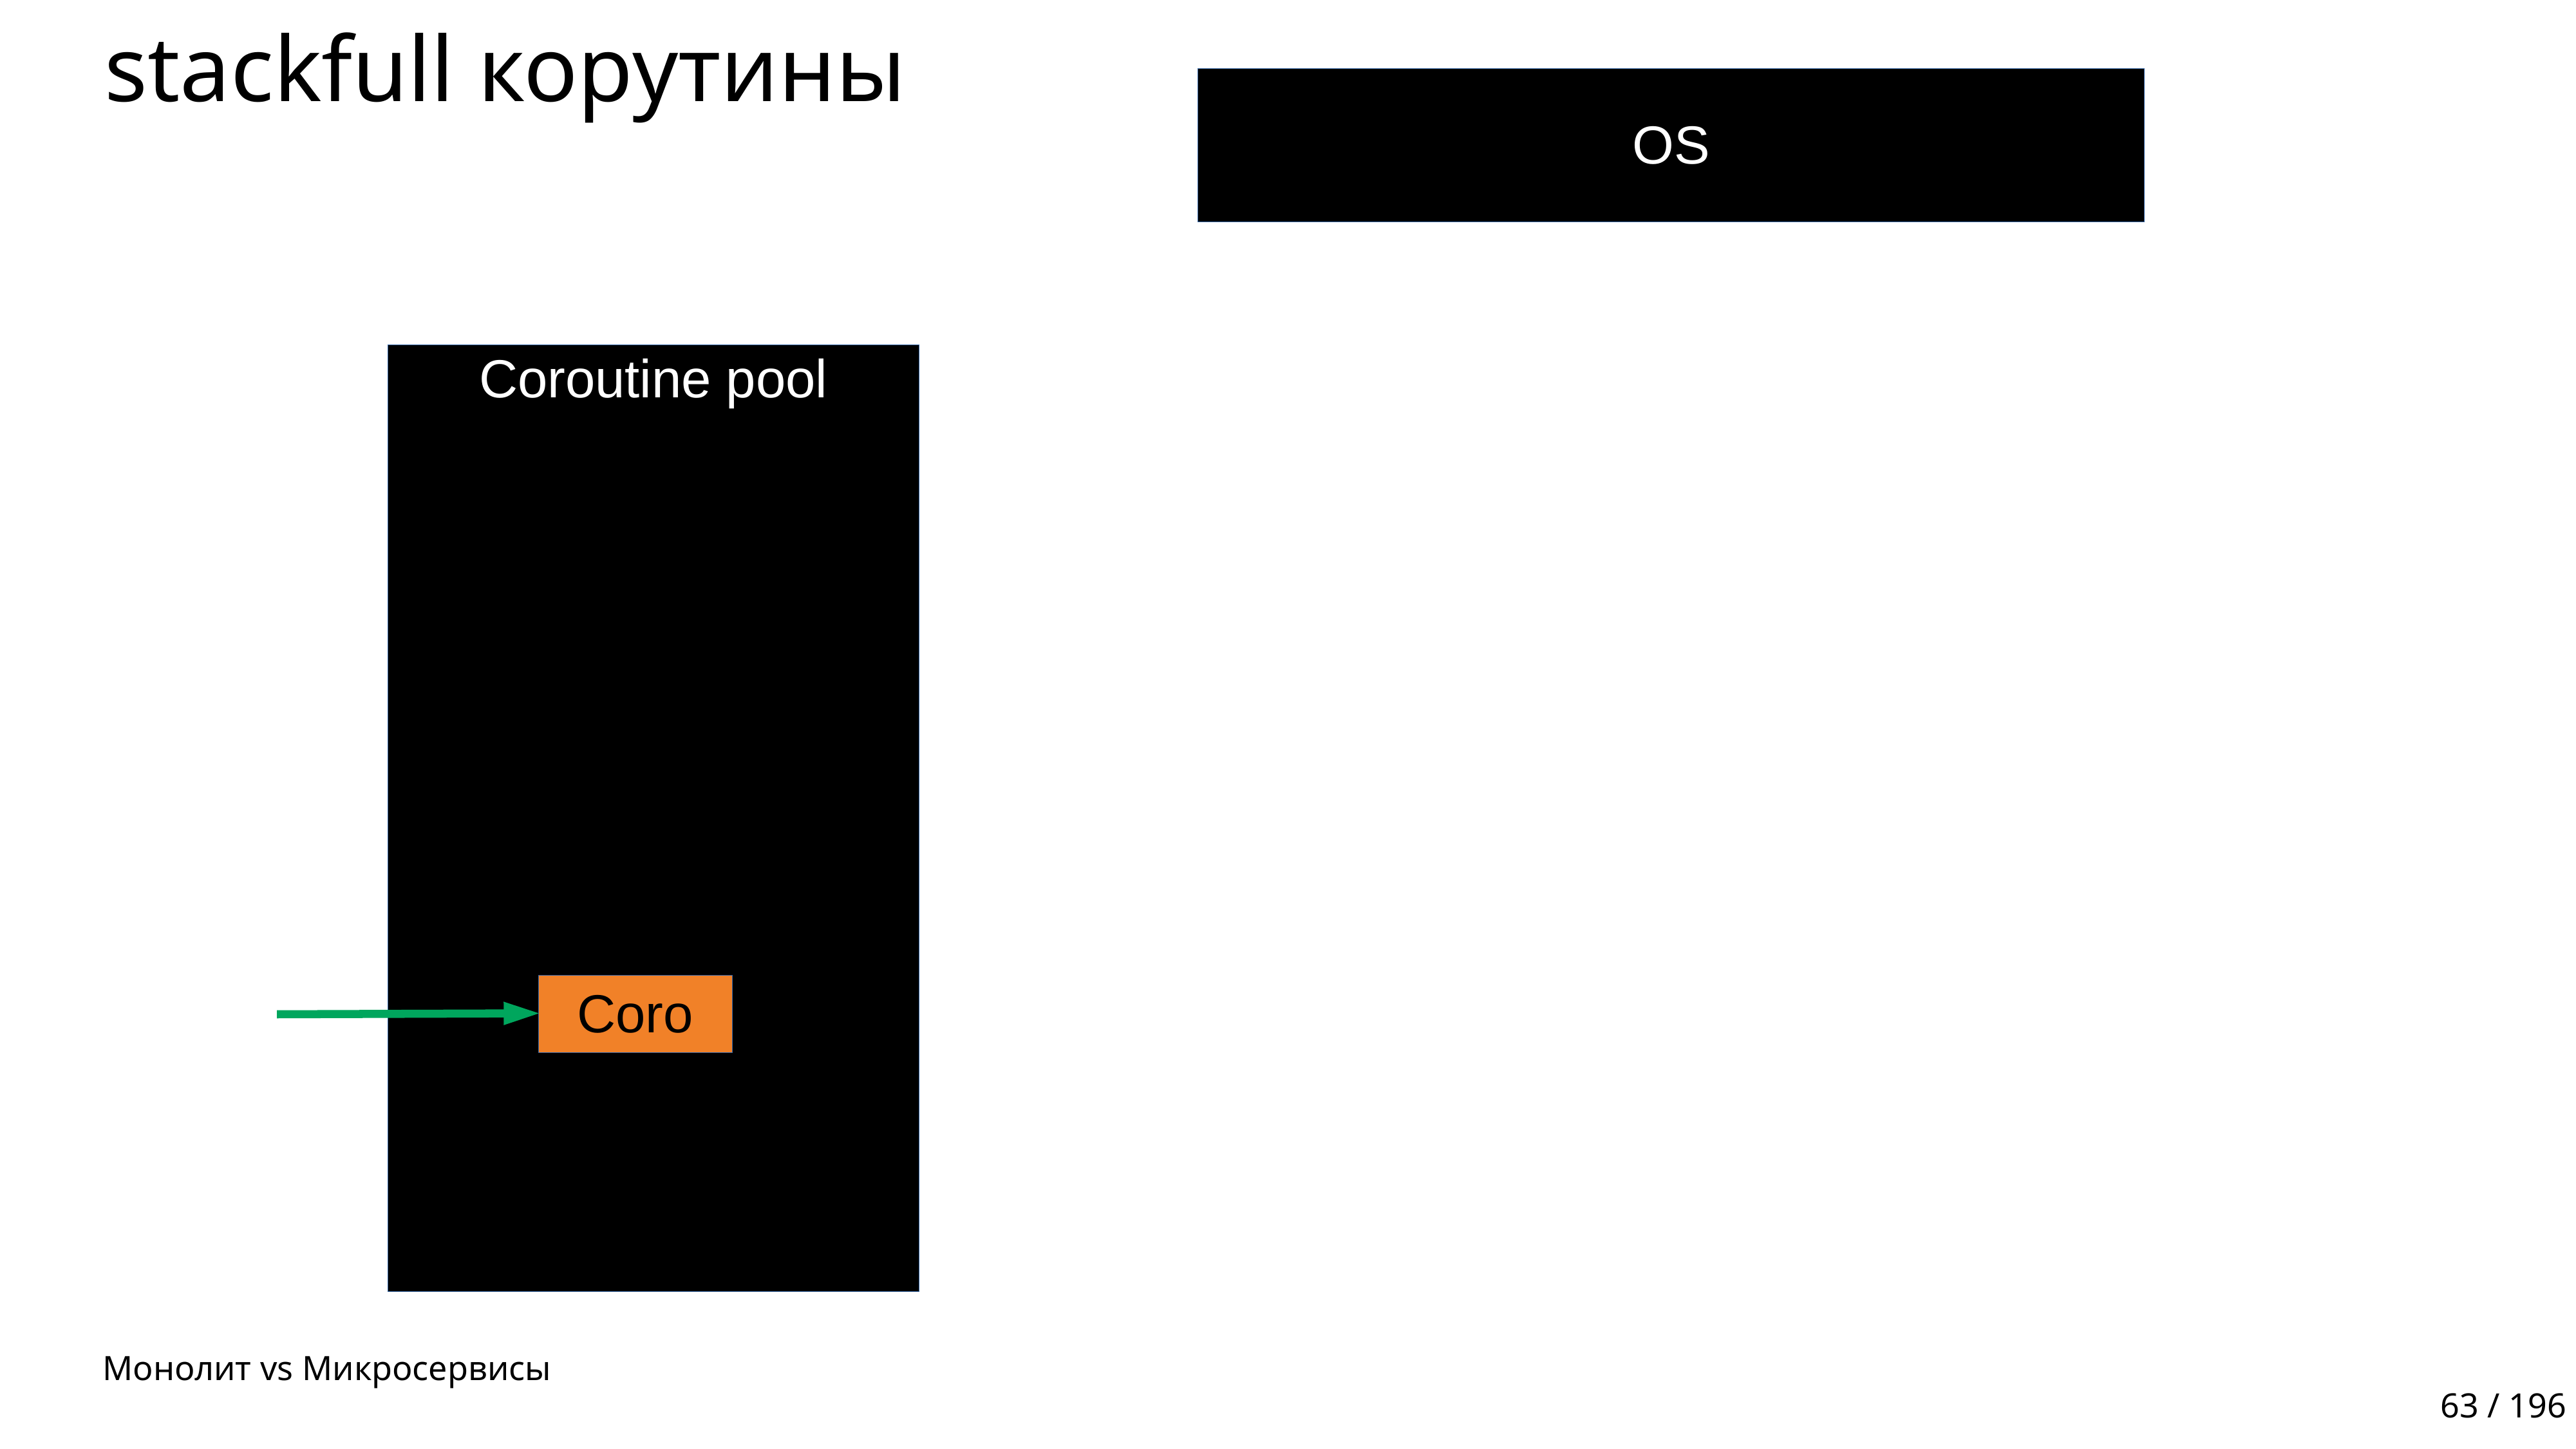

stackfull корутины
OS
Coroutine pool
Coro
# Монолит vs Микросервисы